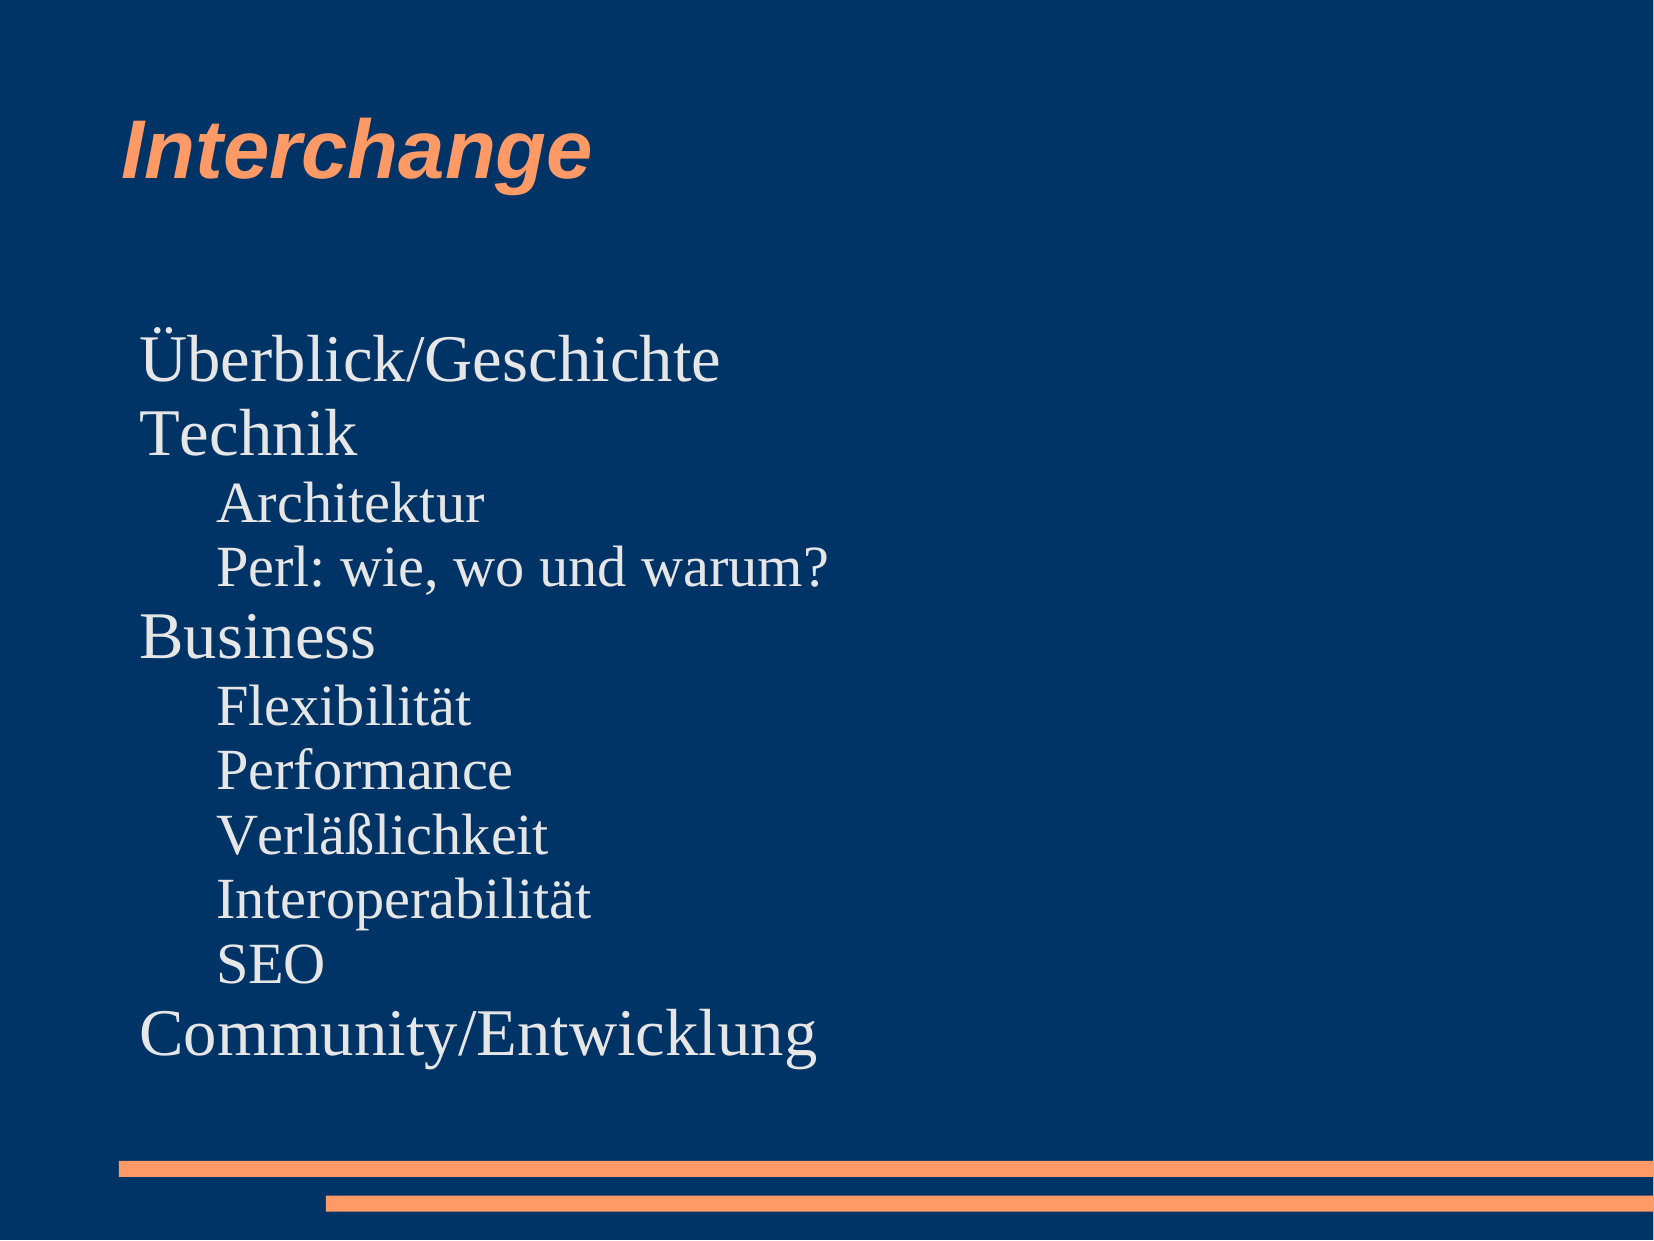

# Interchange
Überblick/Geschichte
Technik
Architektur
Perl: wie, wo und warum?
Business
Flexibilität
Performance
Verläßlichkeit
Interoperabilität
SEO
Community/Entwicklung